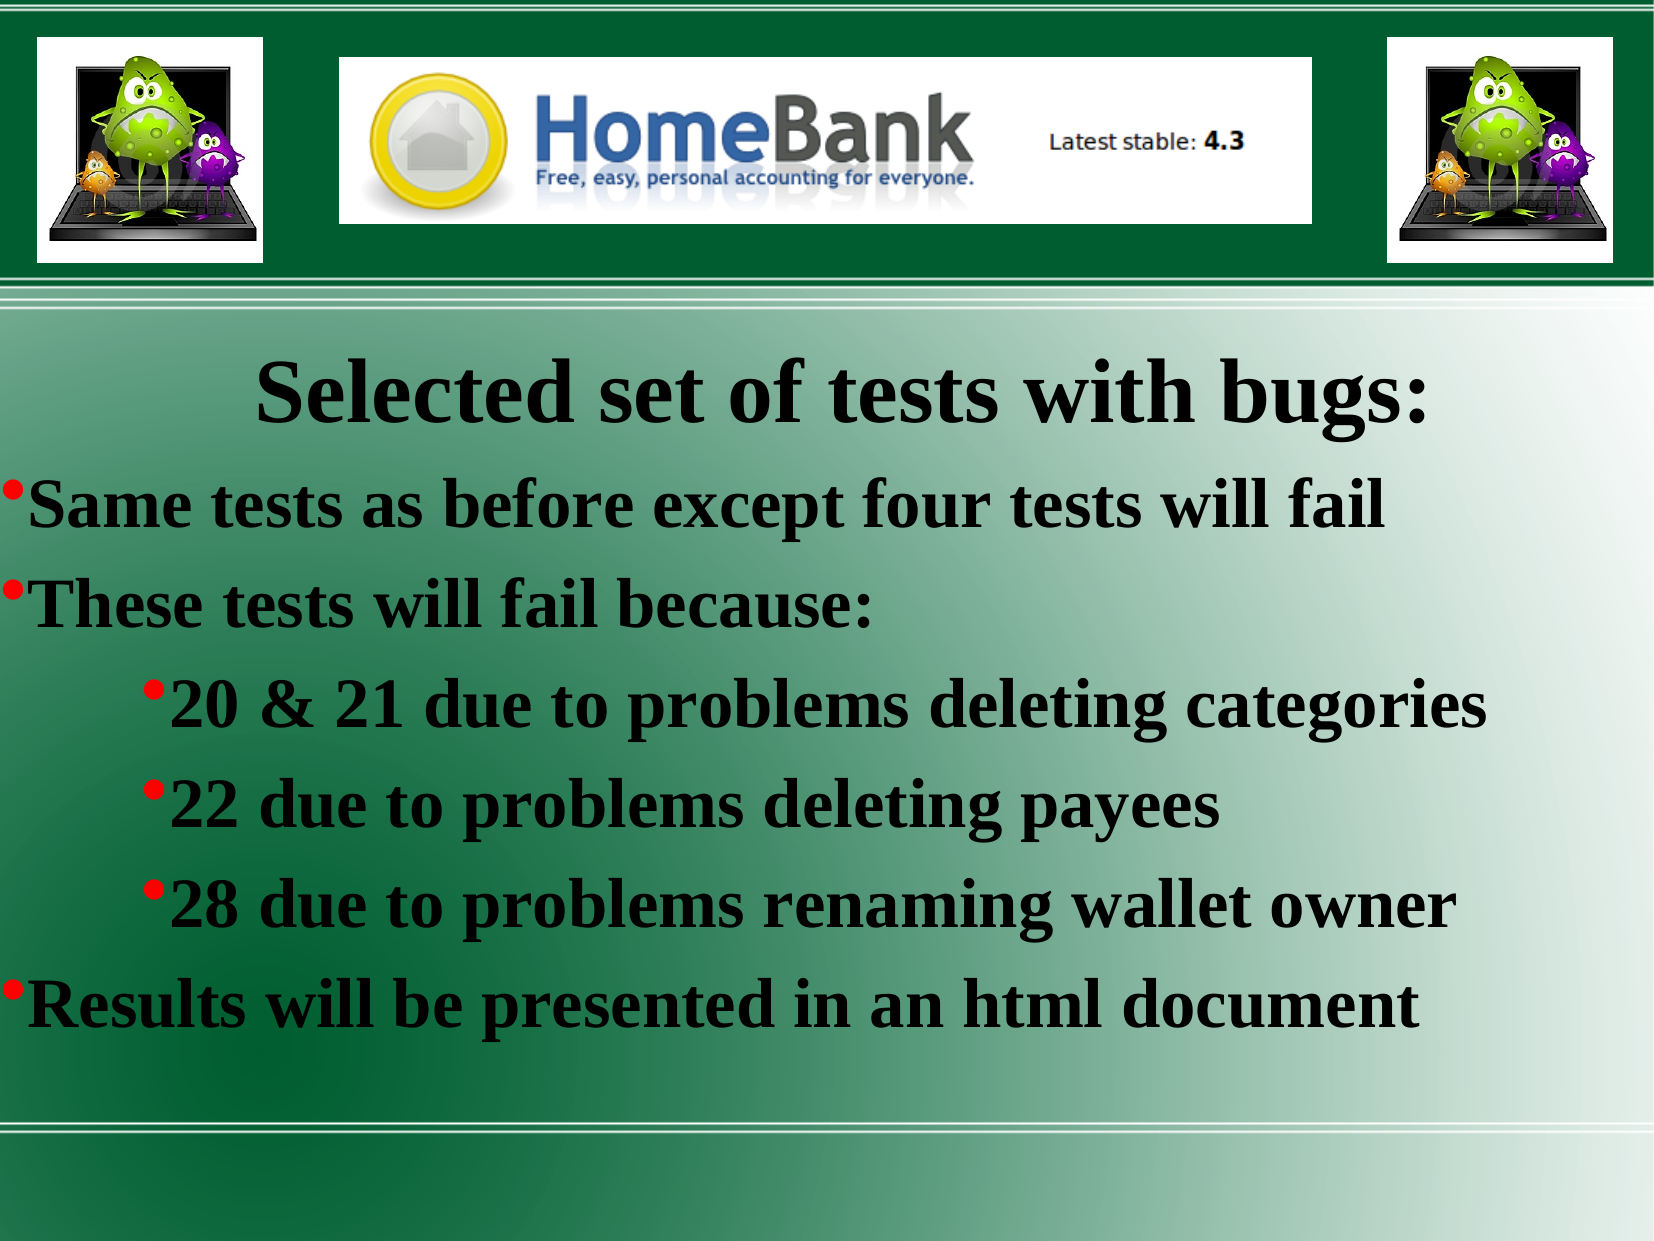

Selected set of tests with bugs:
Same tests as before except four tests will fail
These tests will fail because:
20 & 21 due to problems deleting categories
22 due to problems deleting payees
28 due to problems renaming wallet owner
Results will be presented in an html document